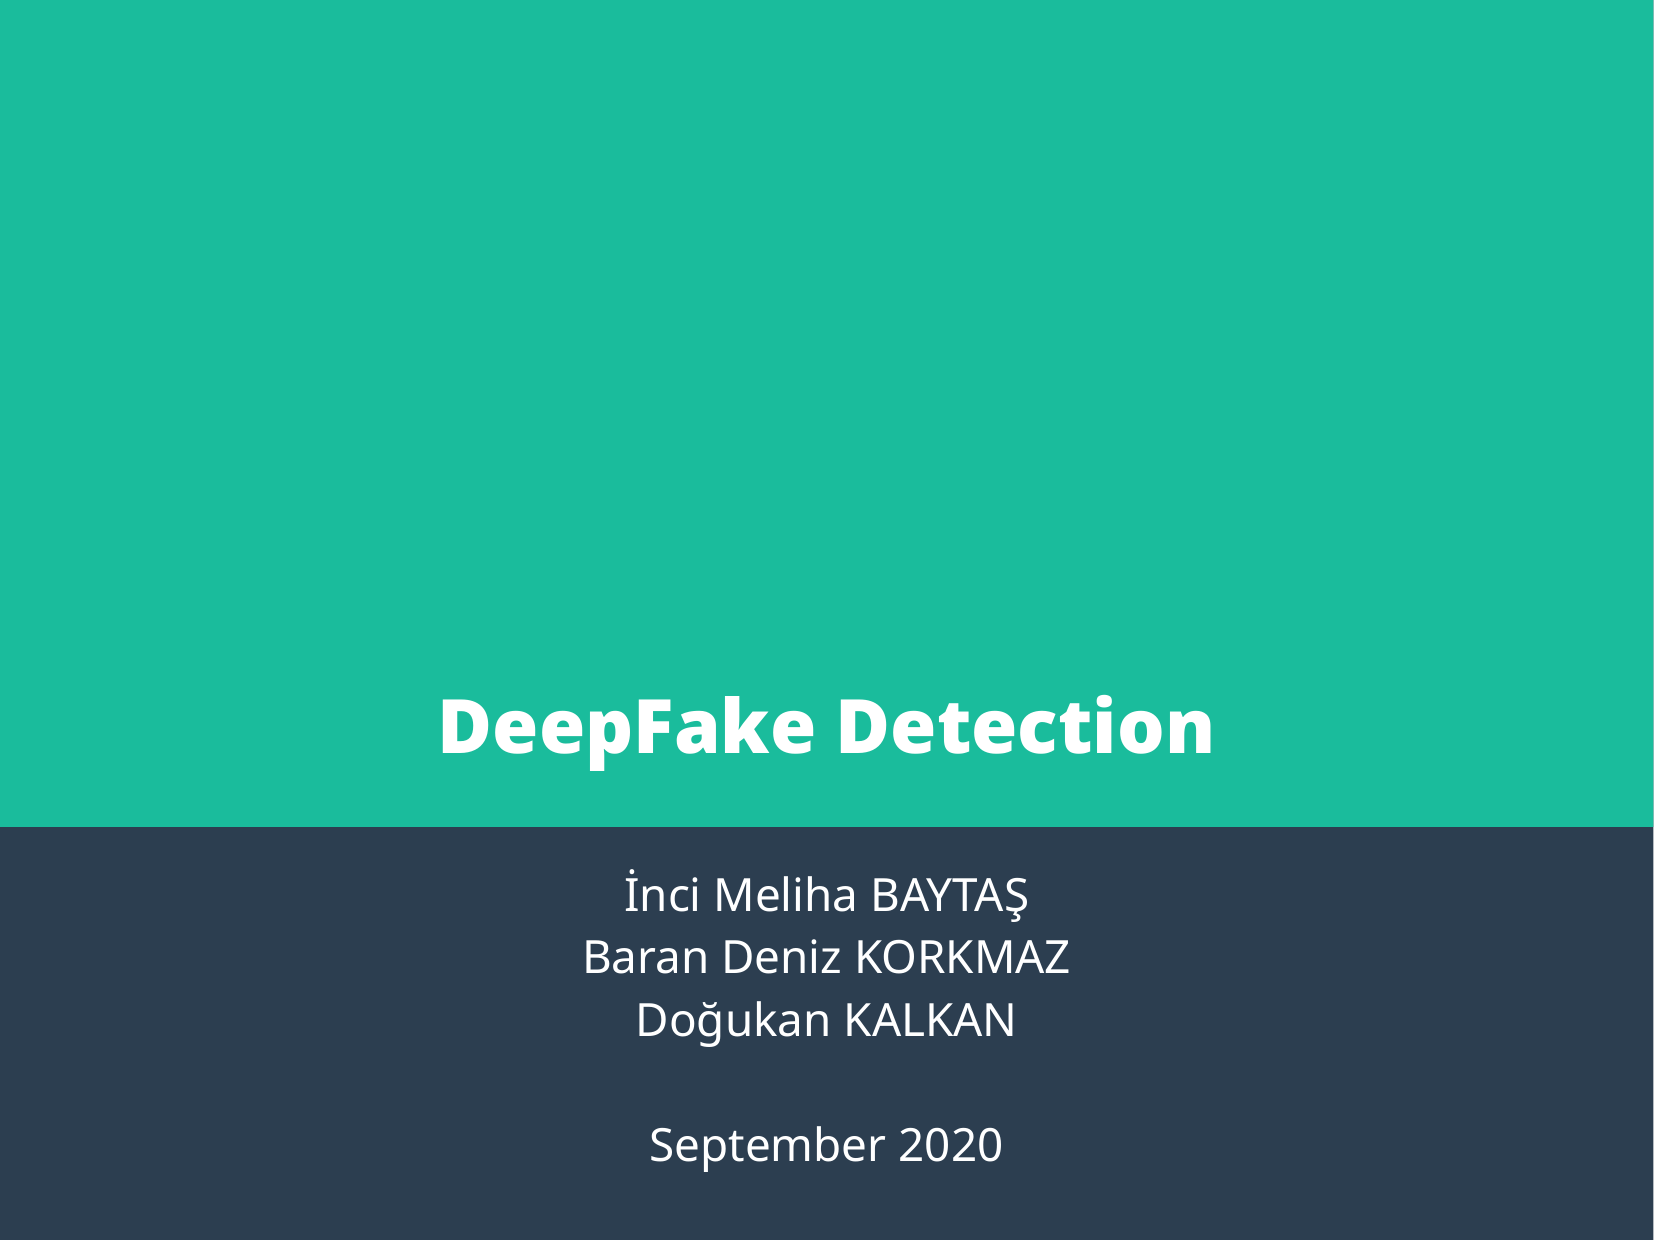

# DeepFake Detection
İnci Meliha BAYTAŞ
Baran Deniz KORKMAZ
Doğukan KALKAN
September 2020